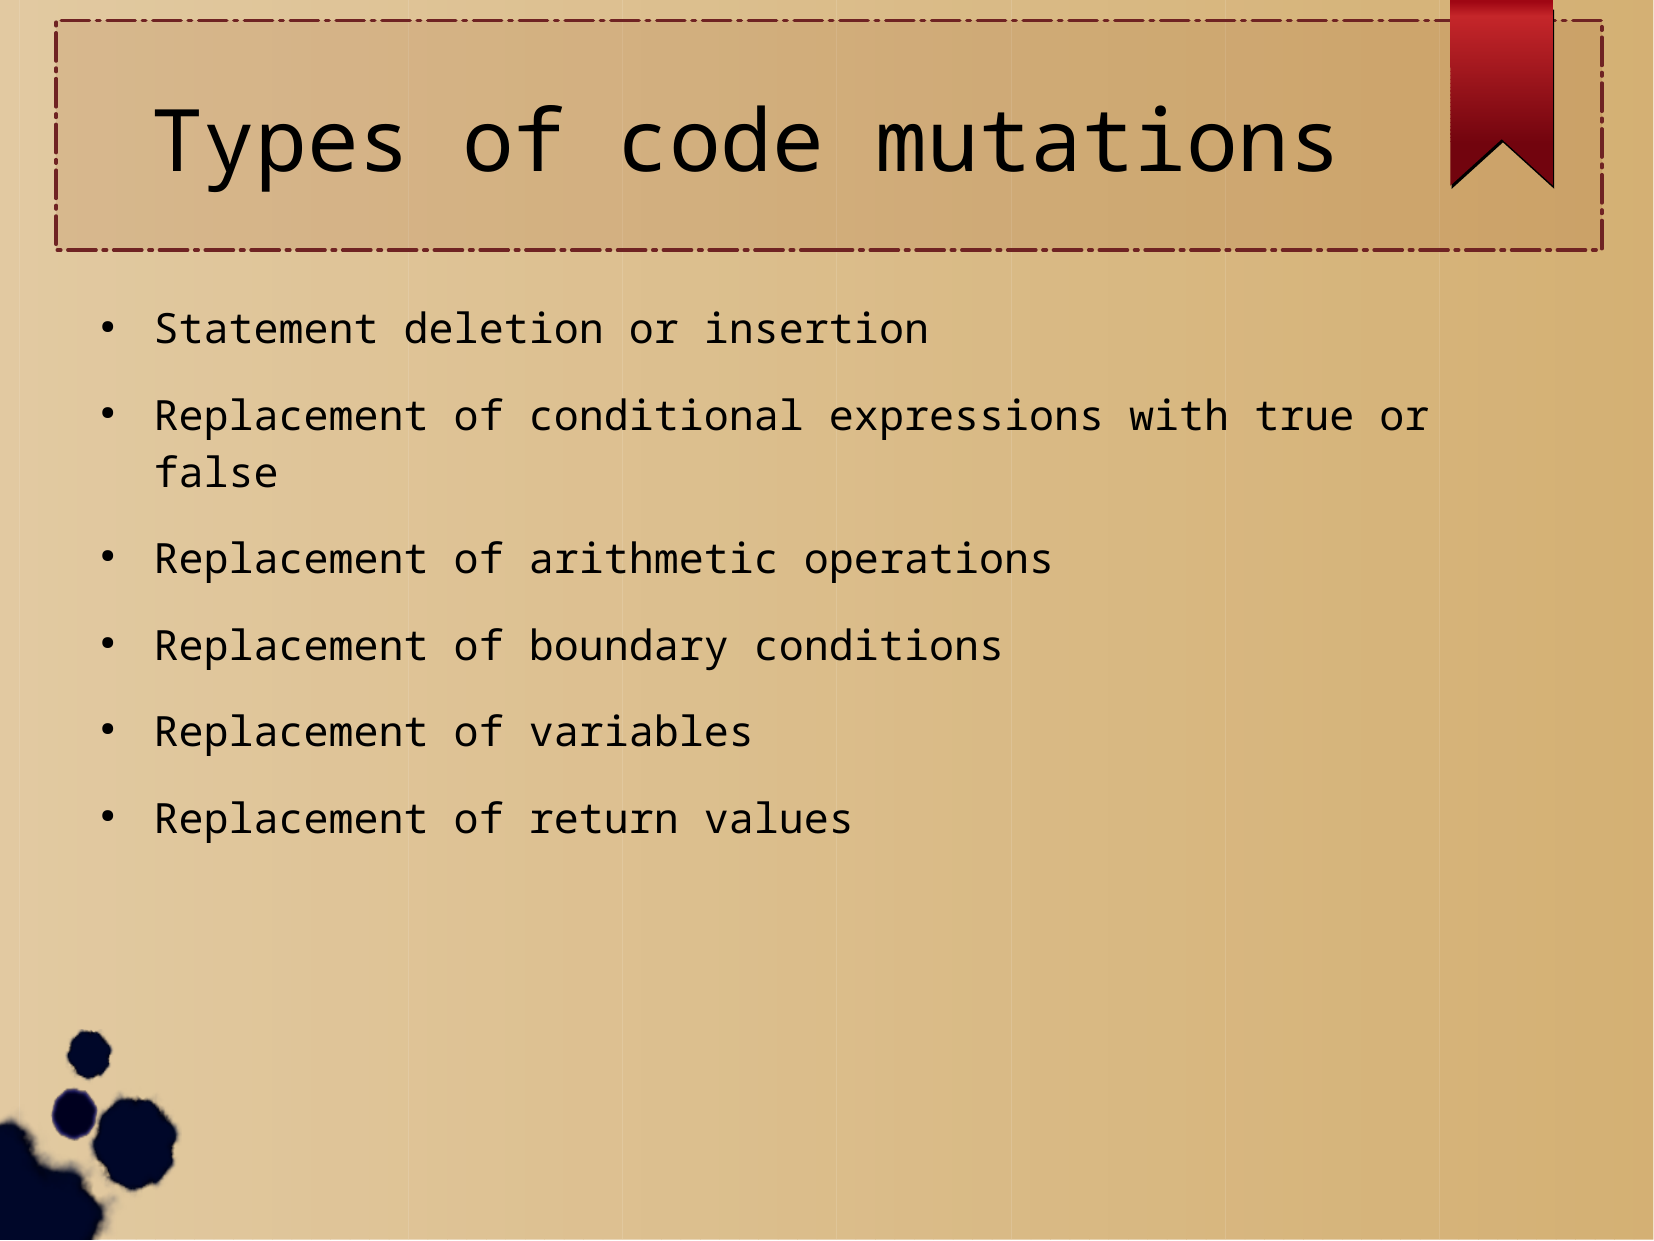

# Types of code mutations
Statement deletion or insertion
Replacement of conditional expressions with true or false
Replacement of arithmetic operations
Replacement of boundary conditions
Replacement of variables
Replacement of return values